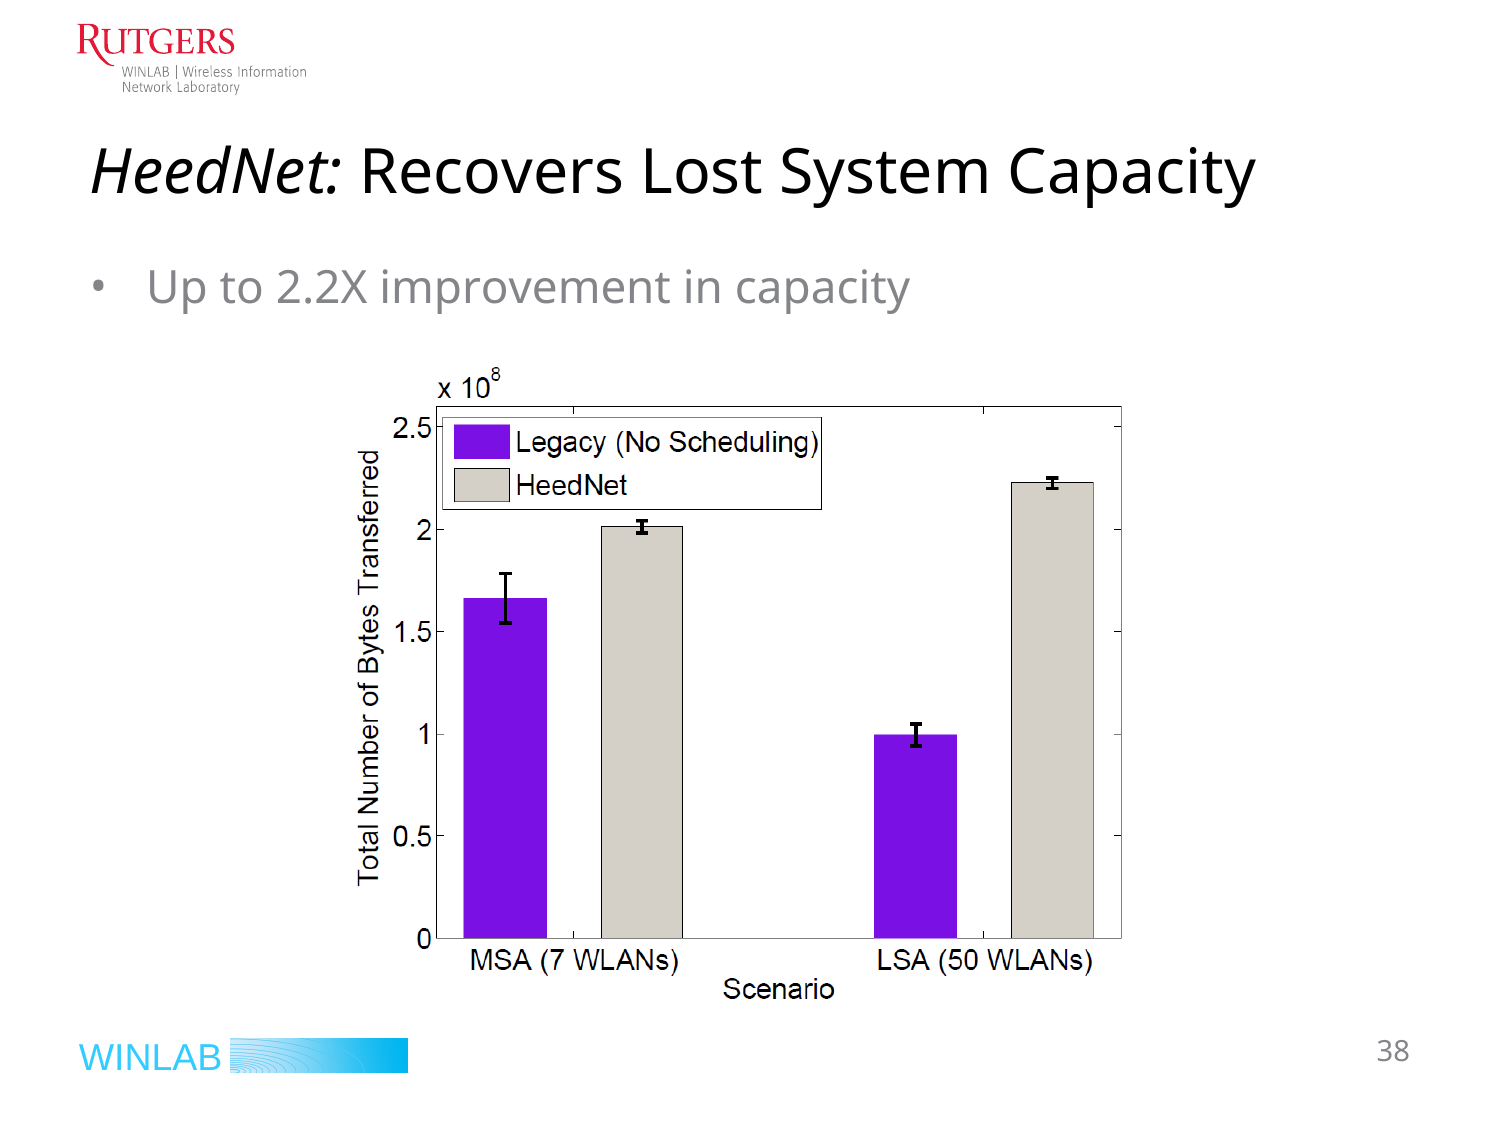

# HeedNet: Recovers Lost System Capacity
Up to 2.2X improvement in capacity
38